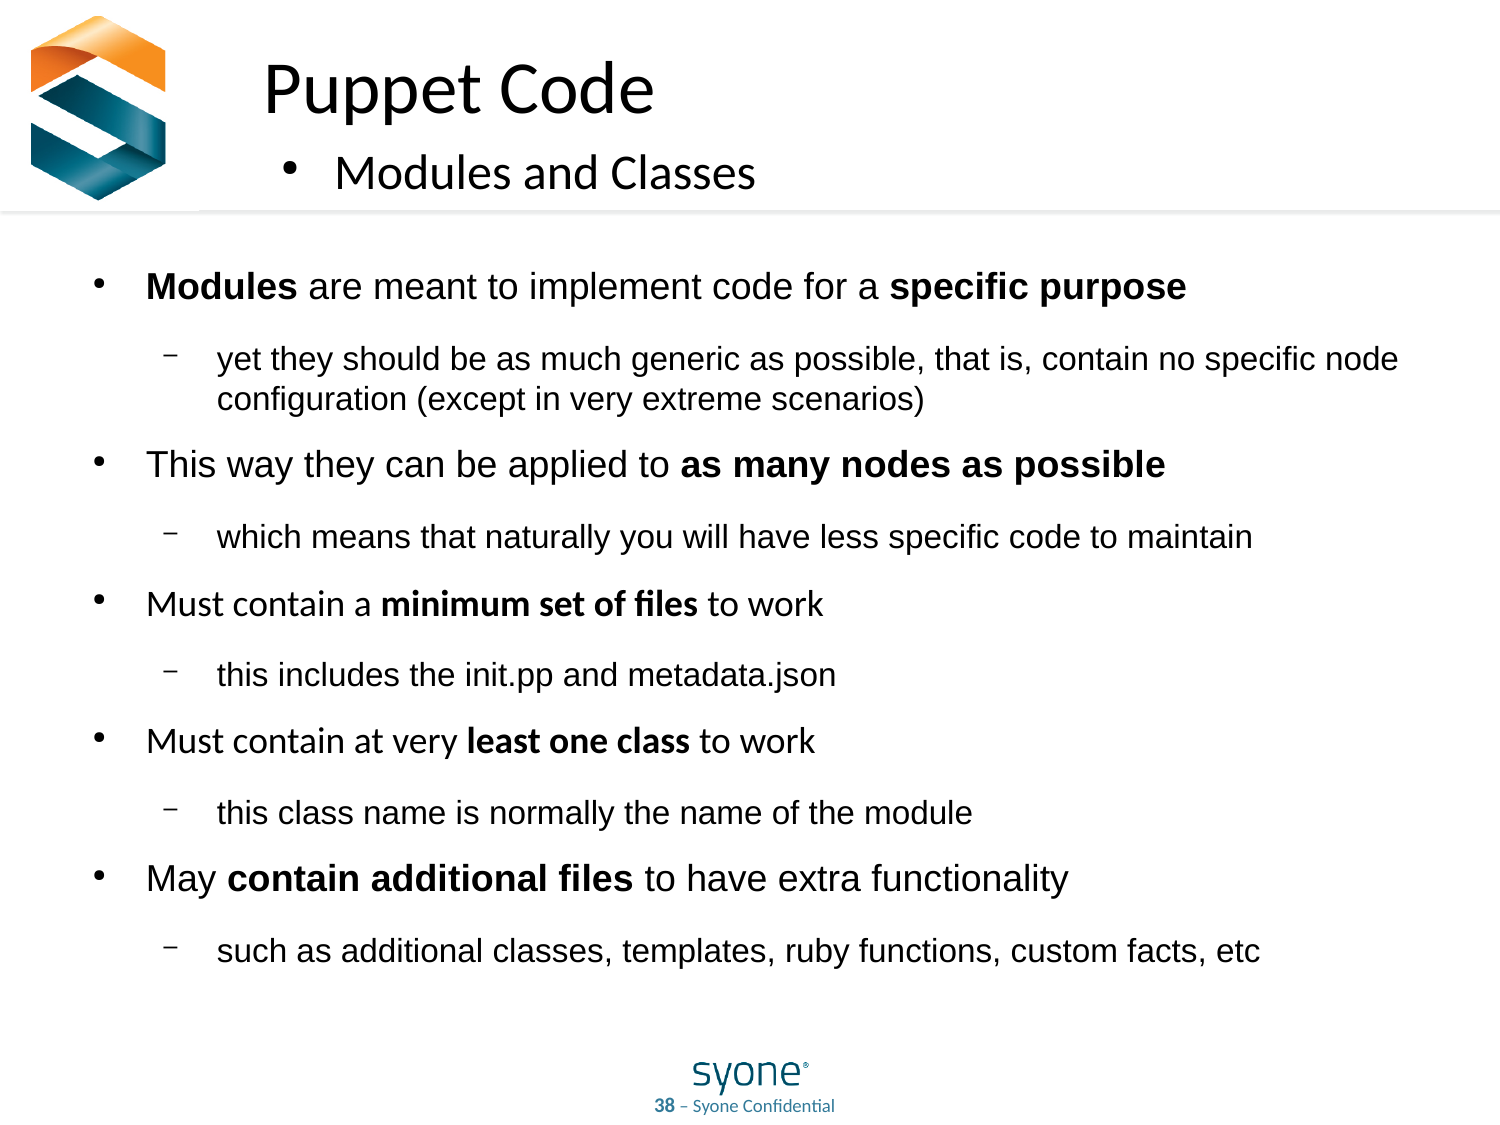

# Puppet Code
Modules and Classes
Modules are meant to implement code for a specific purpose
yet they should be as much generic as possible, that is, contain no specific node configuration (except in very extreme scenarios)
This way they can be applied to as many nodes as possible
which means that naturally you will have less specific code to maintain
Must contain a minimum set of files to work
this includes the init.pp and metadata.json
Must contain at very least one class to work
this class name is normally the name of the module
May contain additional files to have extra functionality
such as additional classes, templates, ruby functions, custom facts, etc